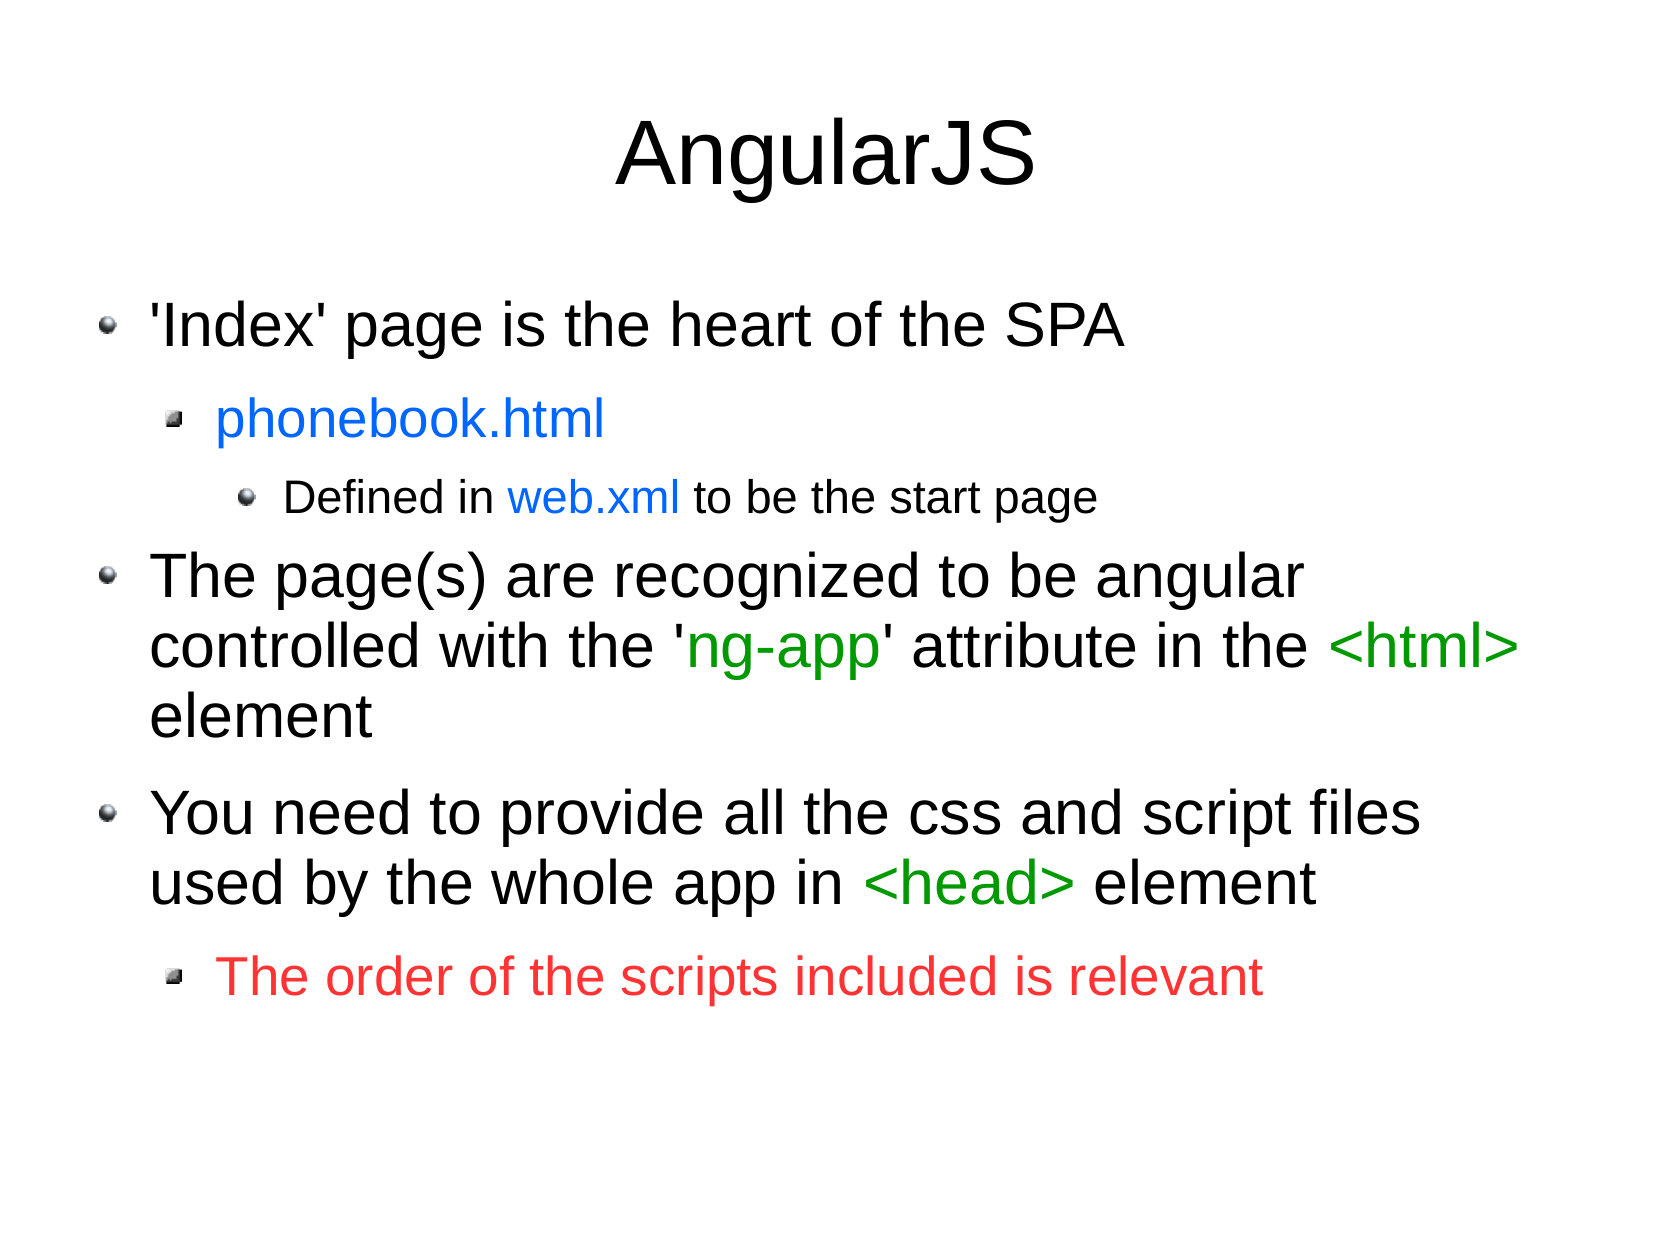

# AngularJS
'Index' page is the heart of the SPA
phonebook.html
Defined in web.xml to be the start page
The page(s) are recognized to be angular controlled with the 'ng-app' attribute in the <html> element
You need to provide all the css and script files used by the whole app in <head> element
The order of the scripts included is relevant